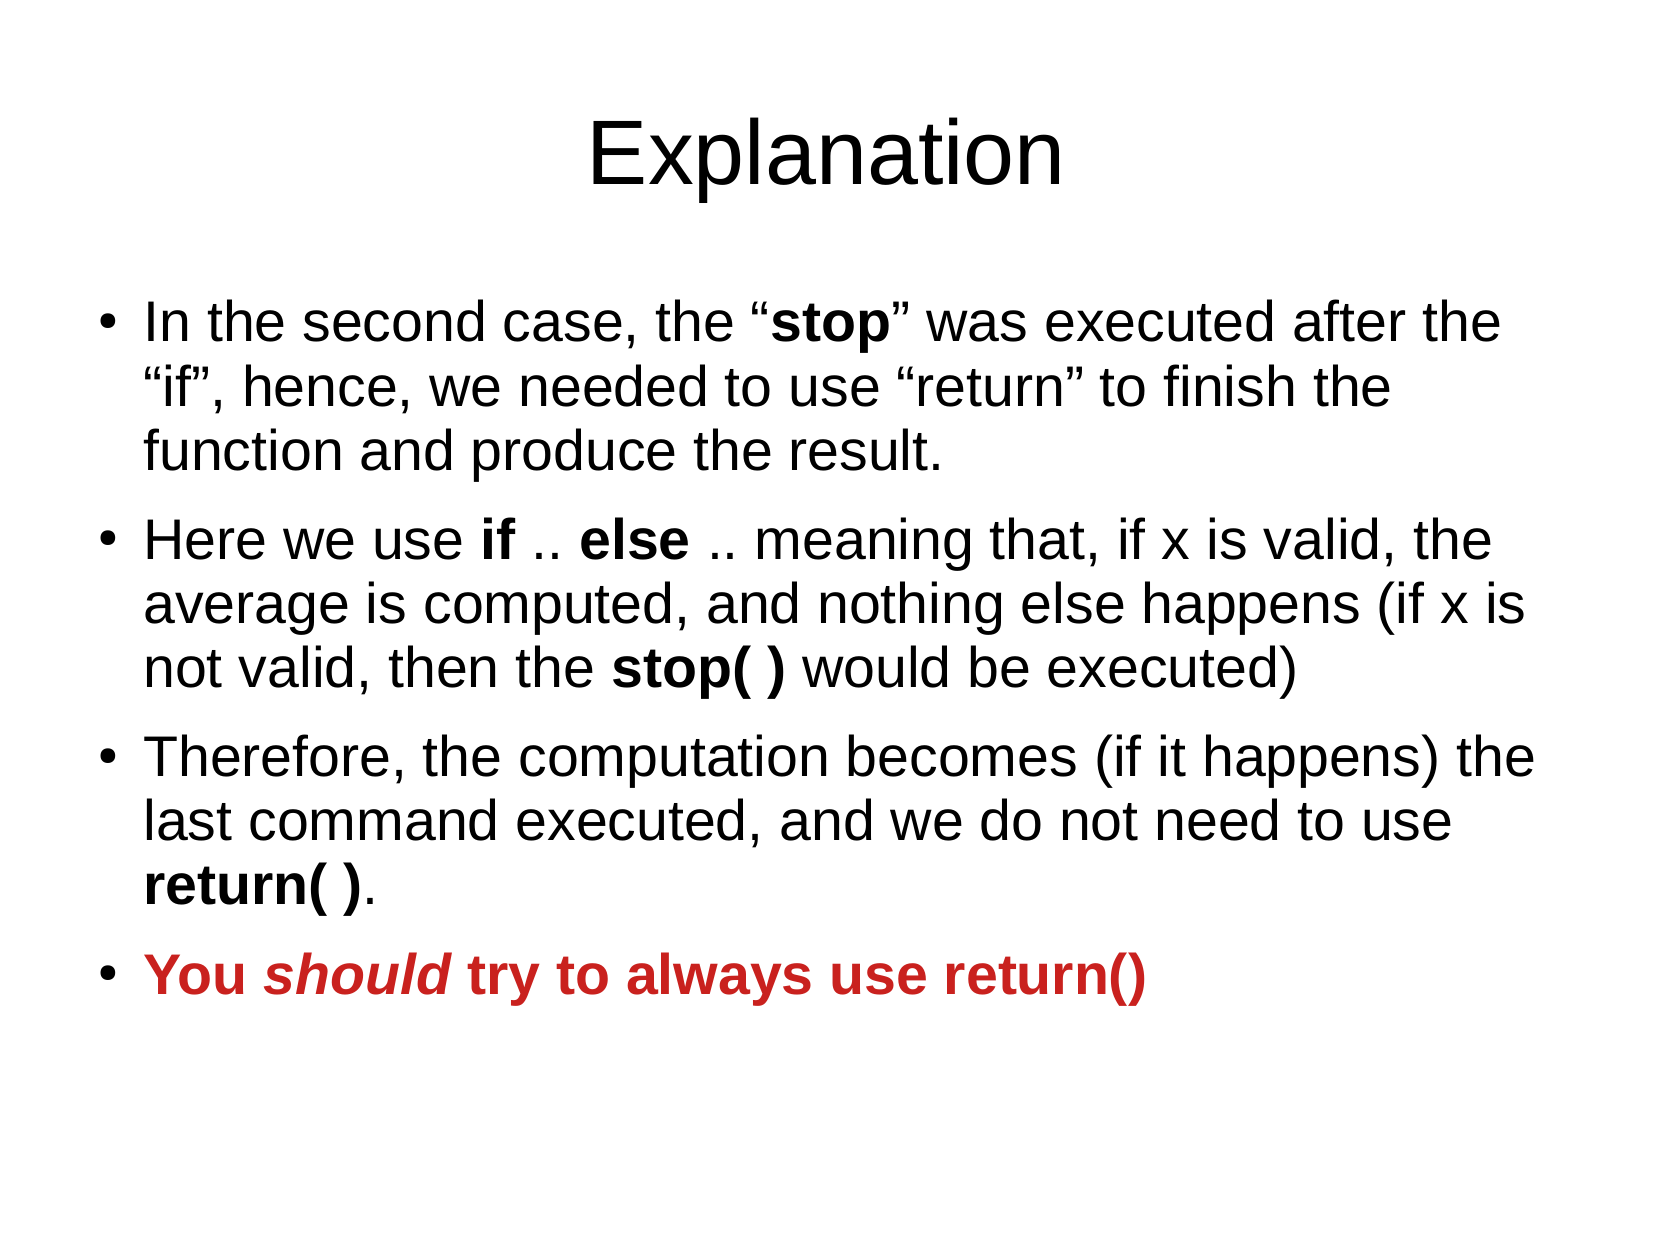

# Explanation
In the second case, the “stop” was executed after the “if”, hence, we needed to use “return” to finish the function and produce the result.
Here we use if .. else .. meaning that, if x is valid, the average is computed, and nothing else happens (if x is not valid, then the stop( ) would be executed)
Therefore, the computation becomes (if it happens) the last command executed, and we do not need to use return( ).
You should try to always use return()